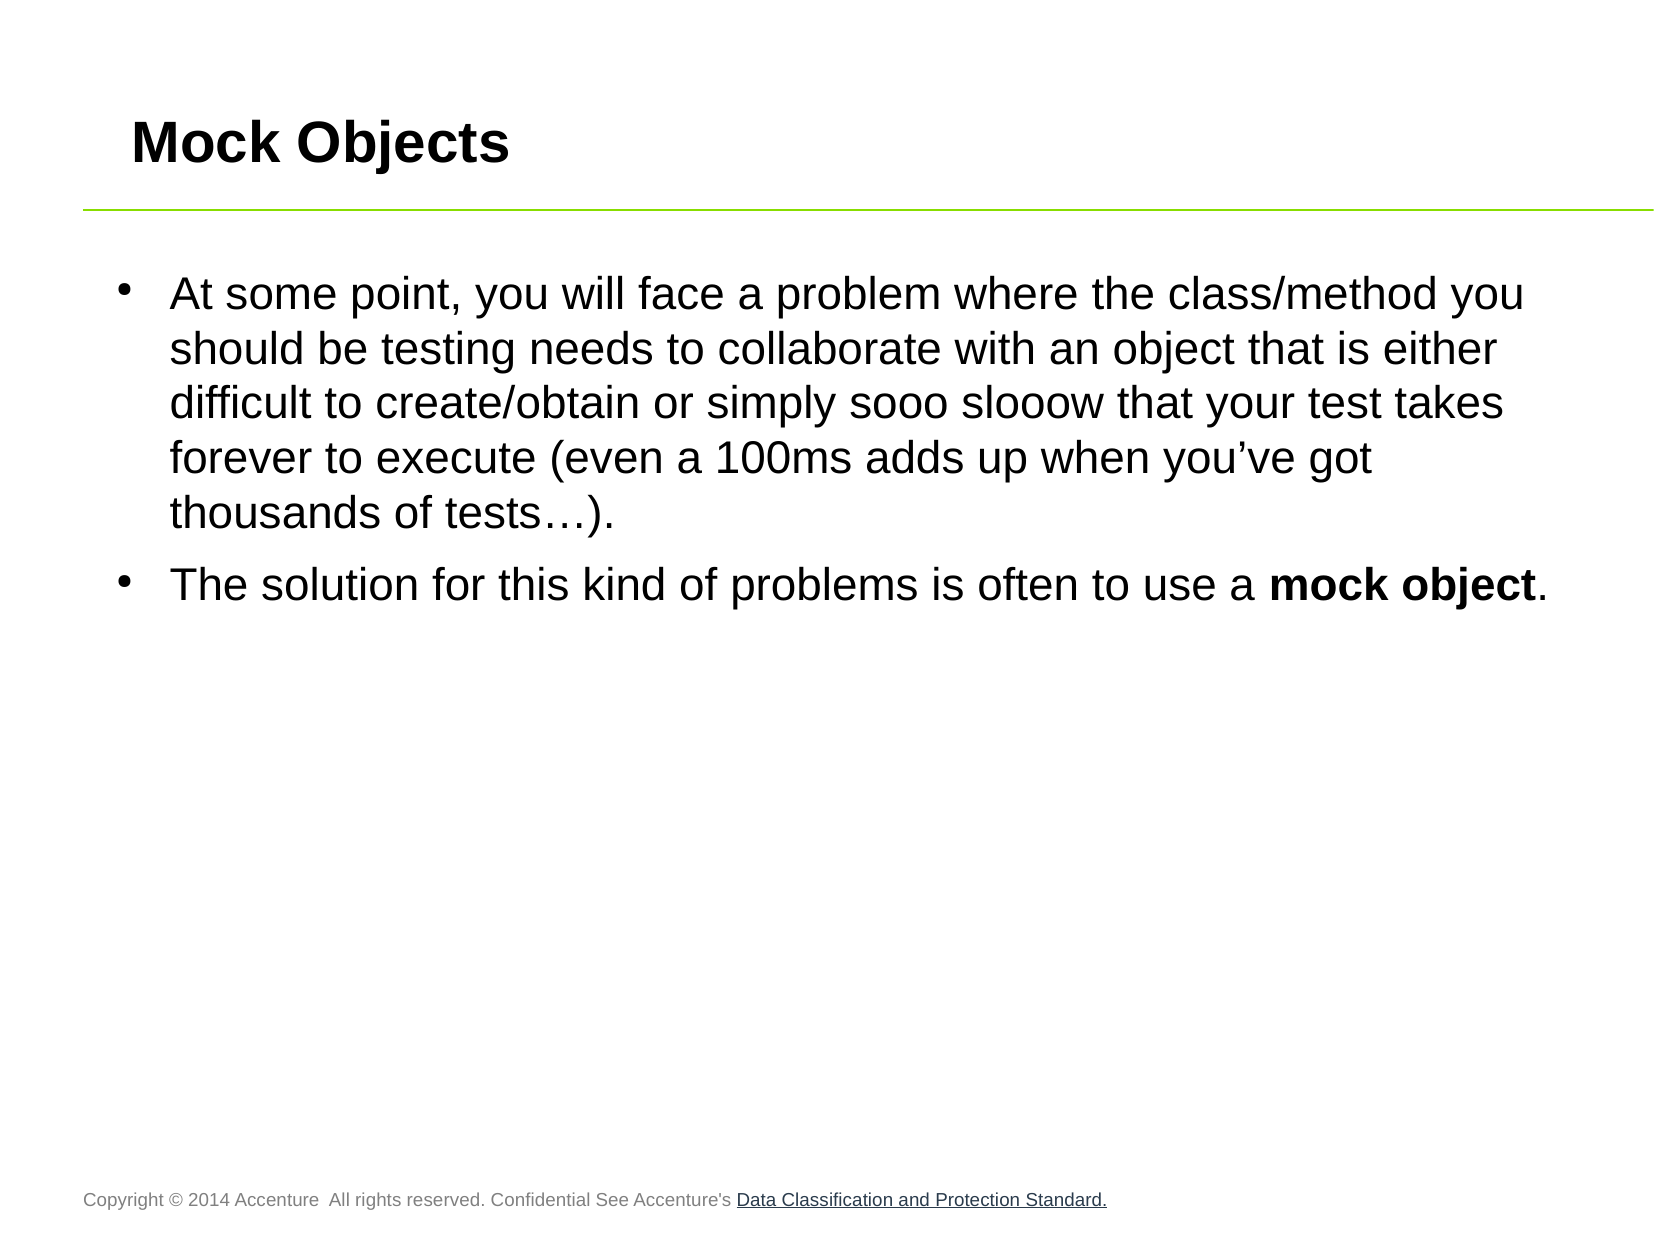

# Mock Objects
At some point, you will face a problem where the class/method you should be testing needs to collaborate with an object that is either difficult to create/obtain or simply sooo slooow that your test takes forever to execute (even a 100ms adds up when you’ve got thousands of tests…).
The solution for this kind of problems is often to use a mock object.